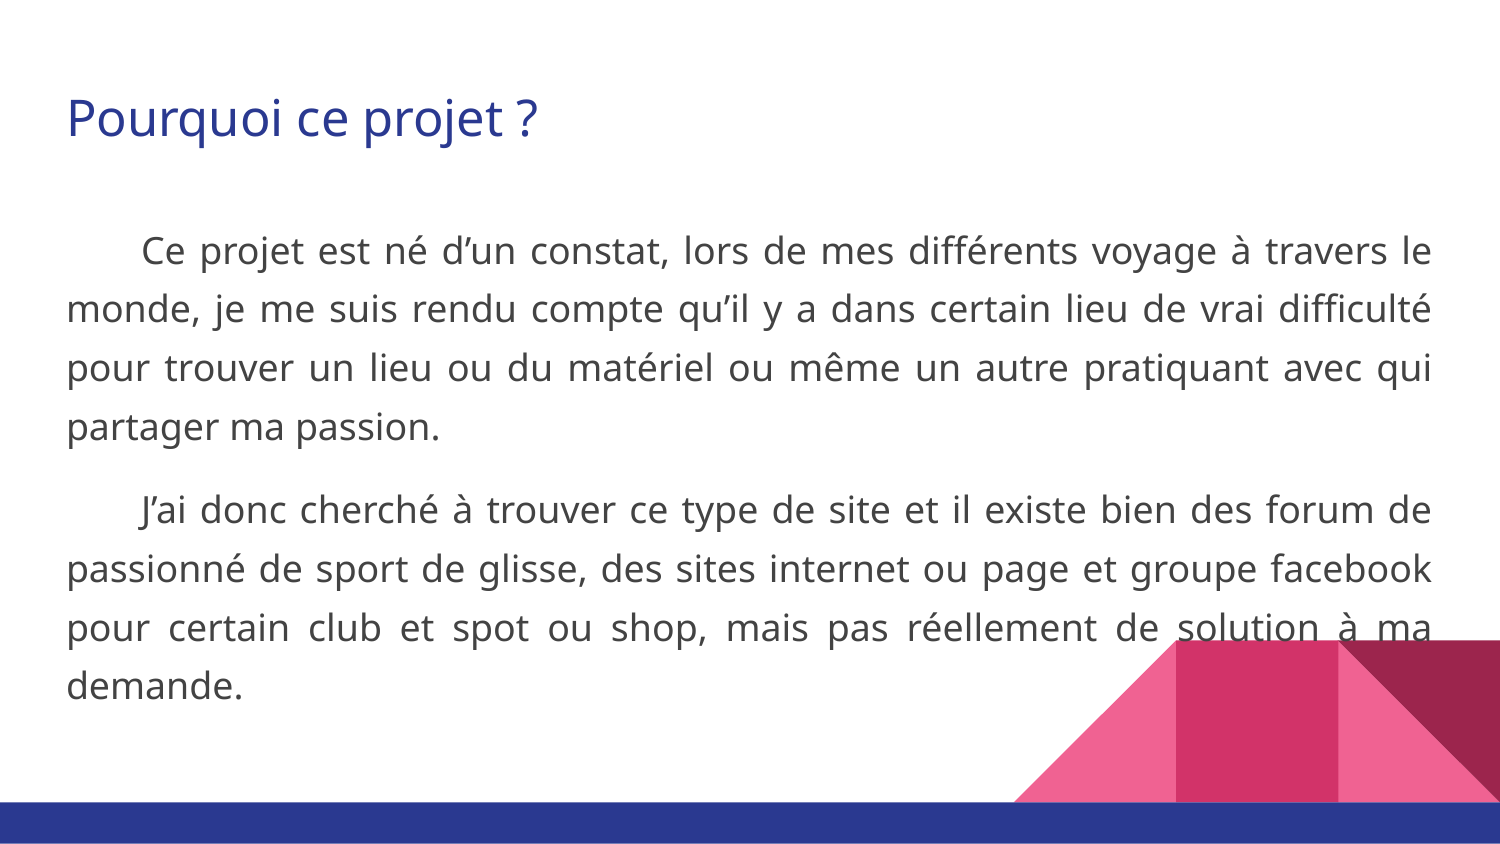

# Pourquoi ce projet ?
Ce projet est né d’un constat, lors de mes différents voyage à travers le monde, je me suis rendu compte qu’il y a dans certain lieu de vrai difficulté pour trouver un lieu ou du matériel ou même un autre pratiquant avec qui partager ma passion.
J’ai donc cherché à trouver ce type de site et il existe bien des forum de passionné de sport de glisse, des sites internet ou page et groupe facebook pour certain club et spot ou shop, mais pas réellement de solution à ma demande.